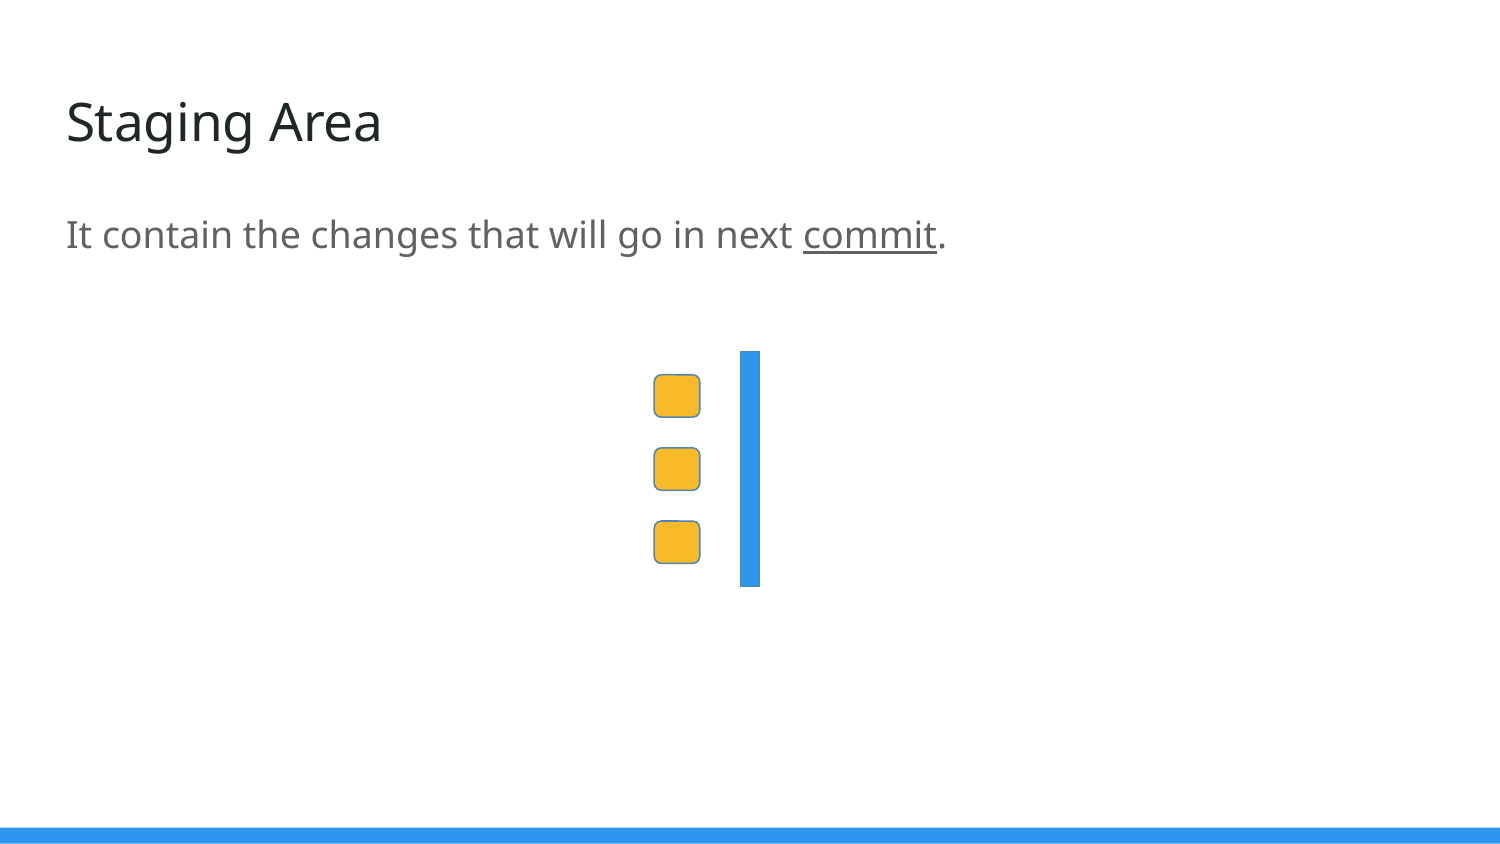

# Staging Area
It contain the changes that will go in next commit.